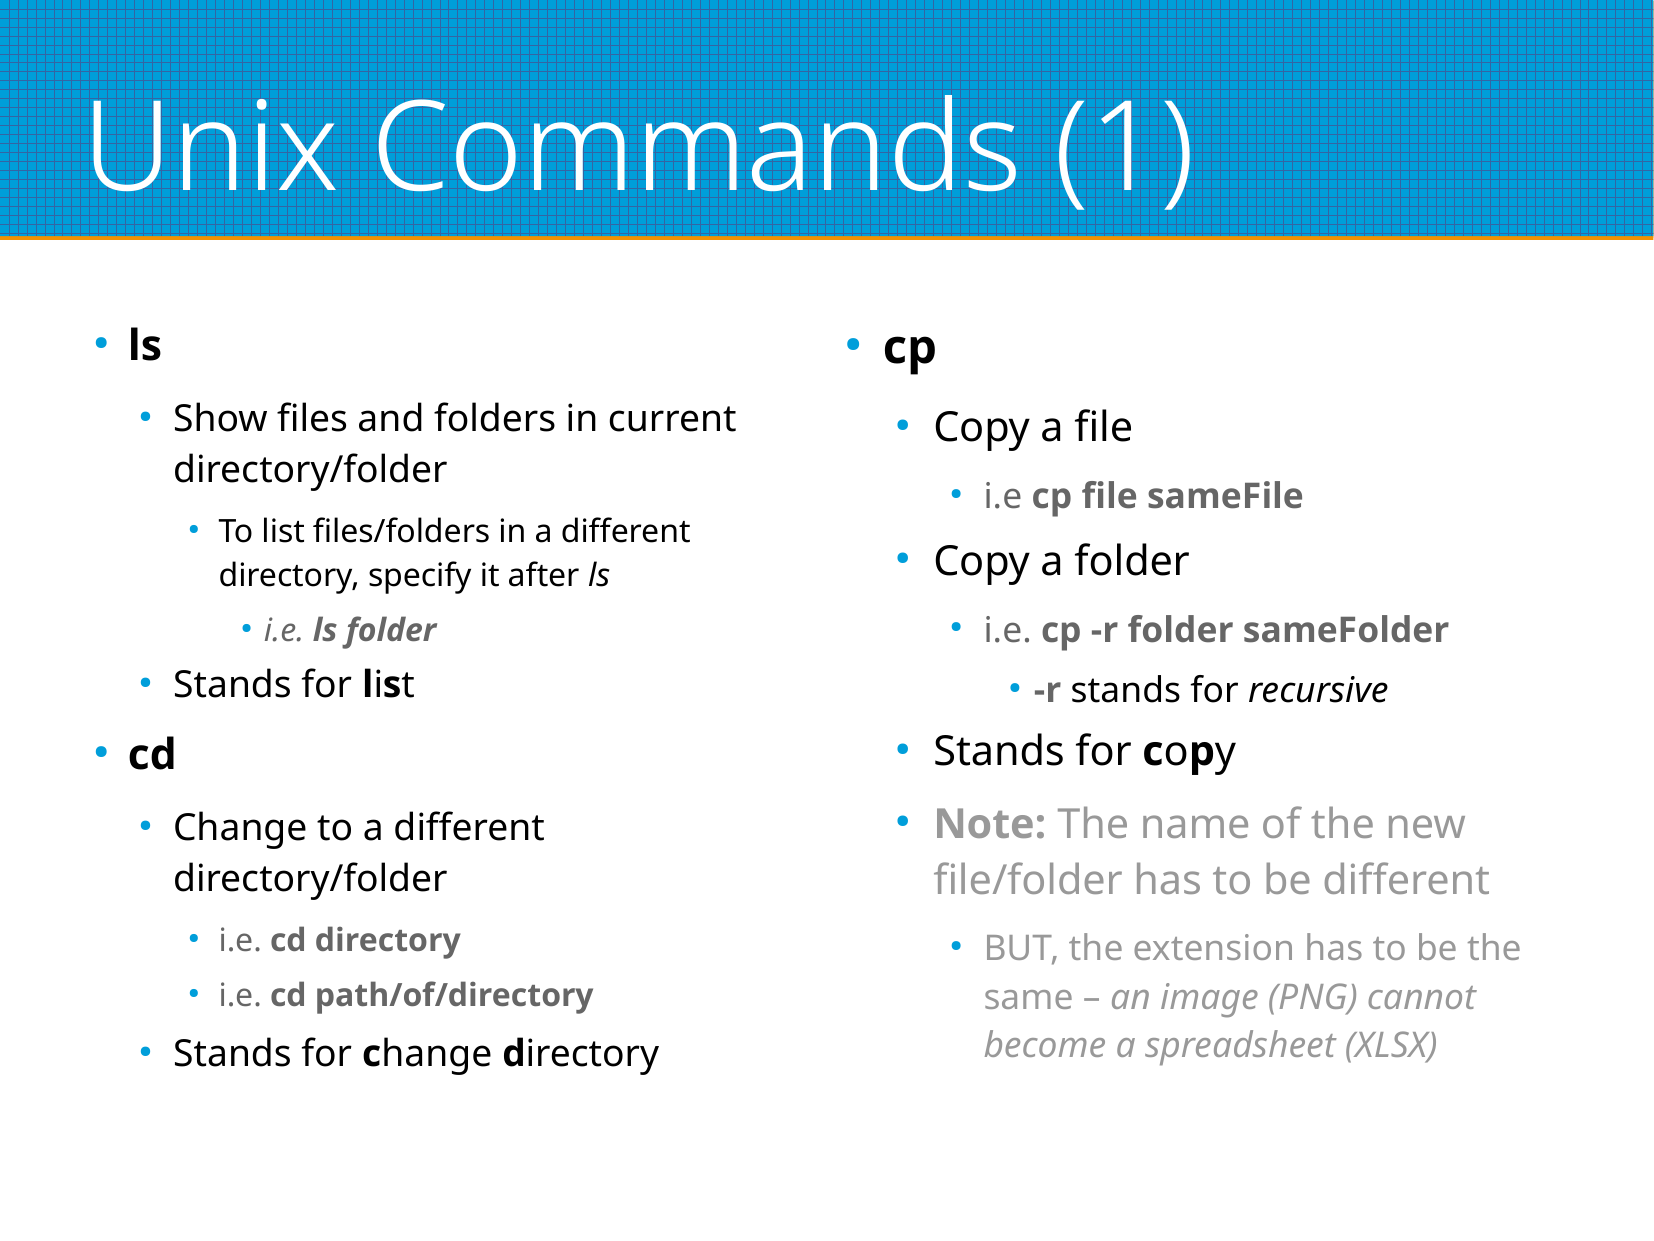

# Unix Commands (1)
cp
Copy a file
i.e cp file sameFile
Copy a folder
i.e. cp -r folder sameFolder
-r stands for recursive
Stands for copy
Note: The name of the new file/folder has to be different
BUT, the extension has to be the same – an image (PNG) cannot become a spreadsheet (XLSX)
ls
Show files and folders in current directory/folder
To list files/folders in a different directory, specify it after ls
i.e. ls folder
Stands for list
cd
Change to a different directory/folder
i.e. cd directory
i.e. cd path/of/directory
Stands for change directory